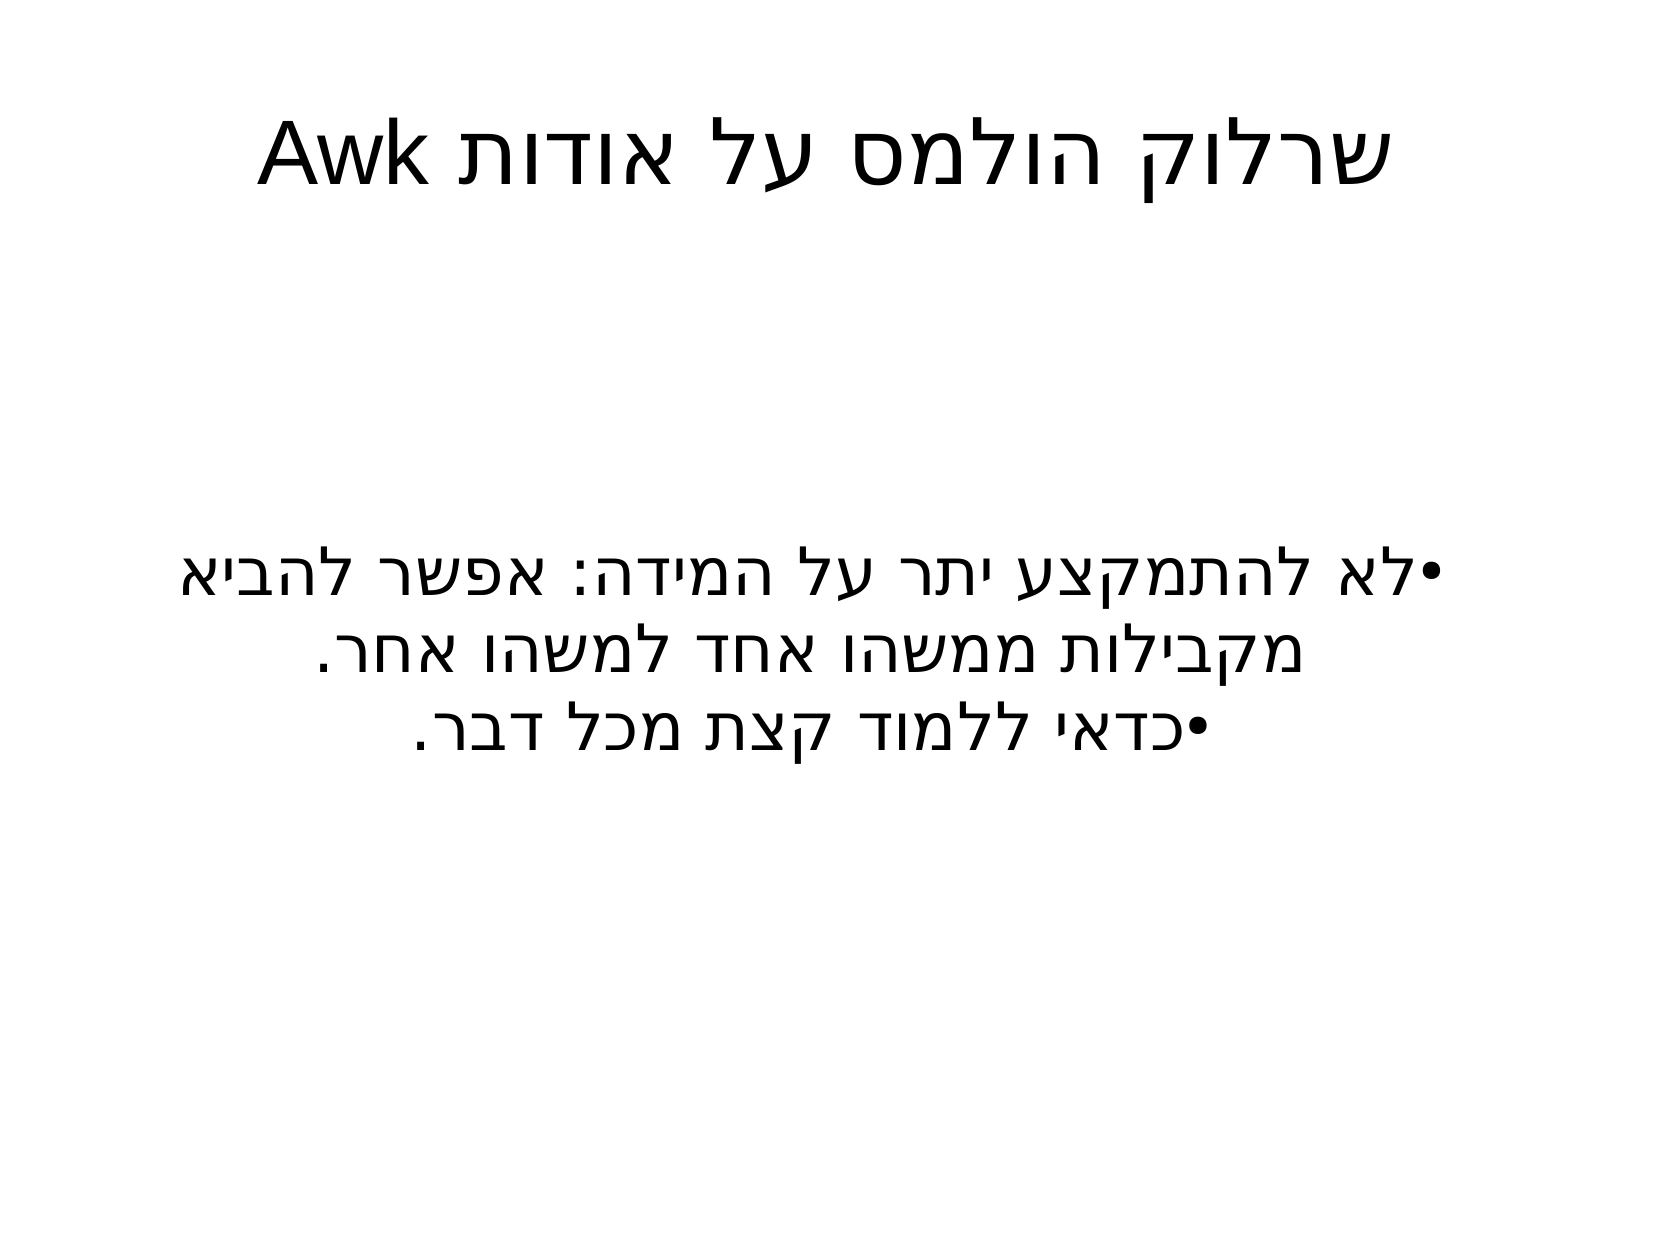

# שרלוק הולמס על אודות Awk
לא להתמקצע יתר על המידה: אפשר להביא מקבילות ממשהו אחד למשהו אחר.
כדאי ללמוד קצת מכל דבר.